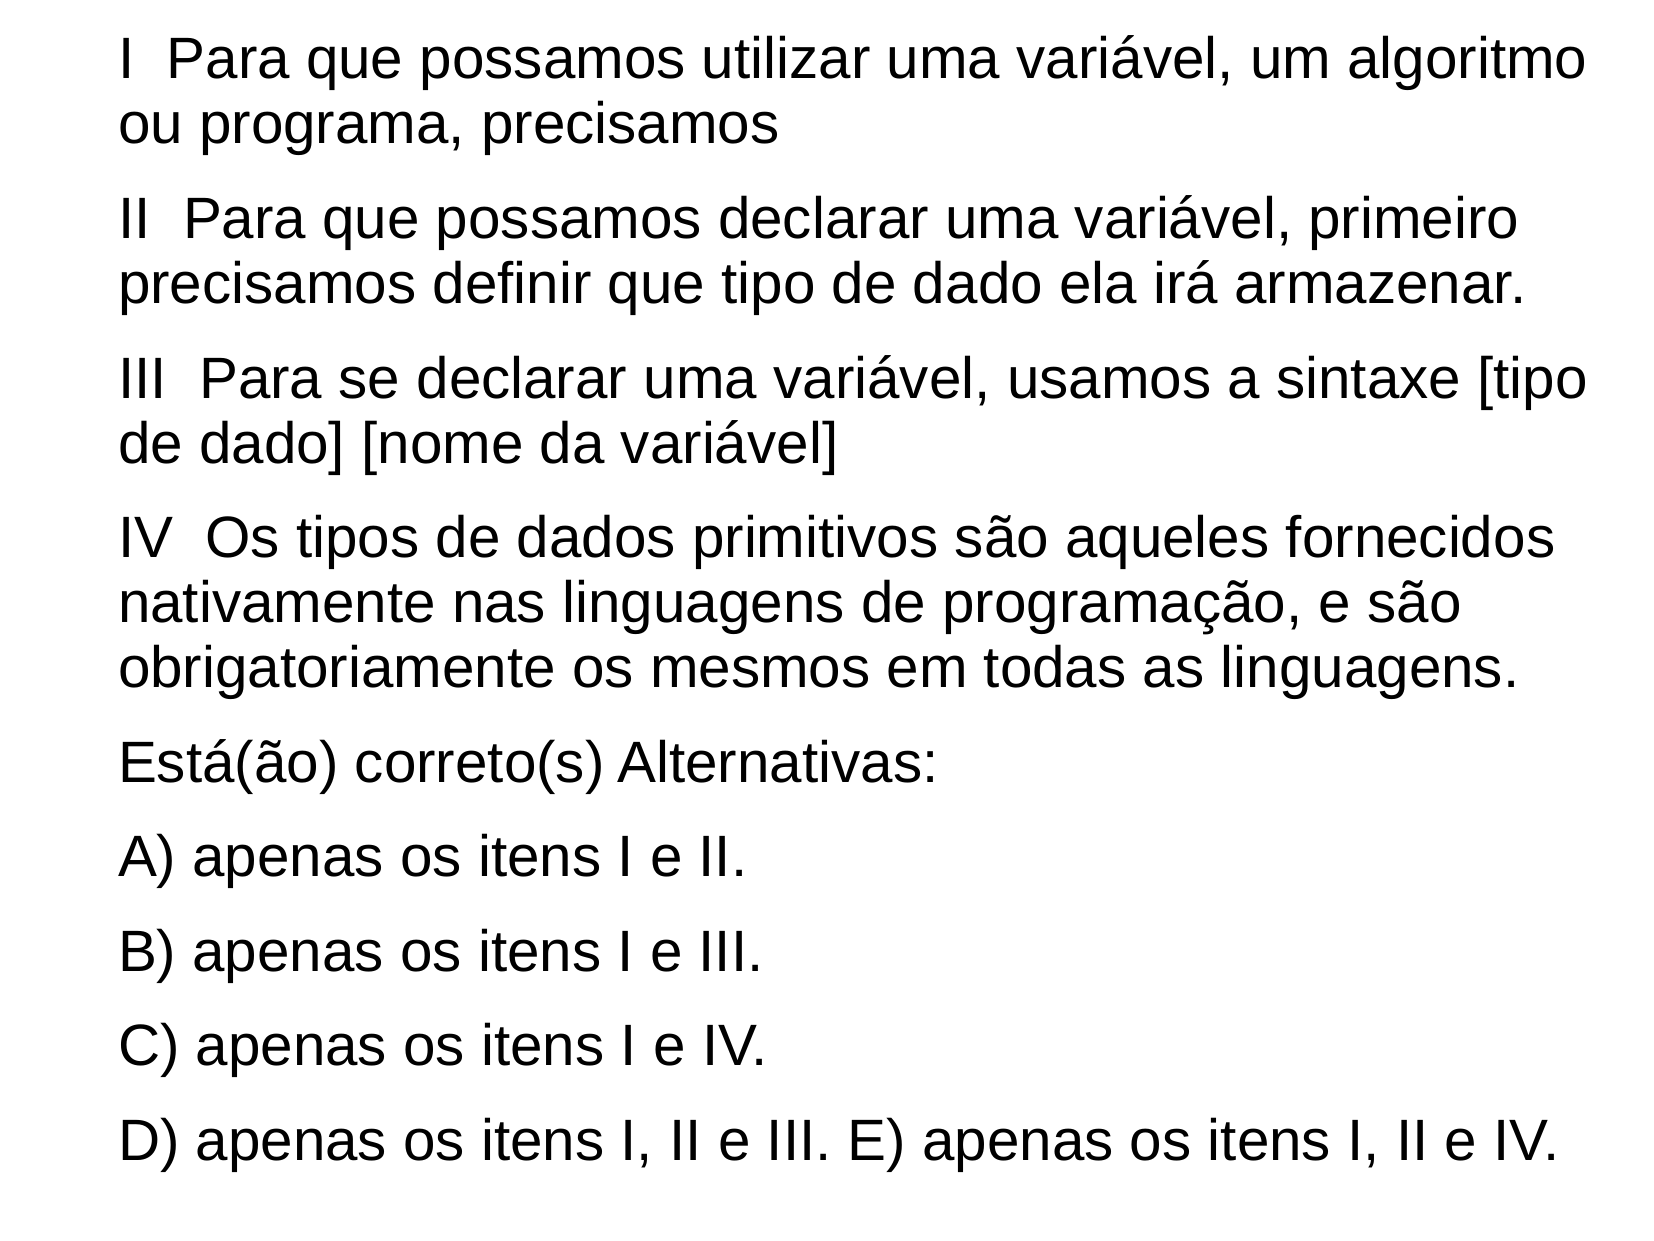

# I ­ Para que possamos utilizar uma variável, um algoritmo ou programa, precisamos
II ­ Para que possamos declarar uma variável, primeiro precisamos definir que tipo de dado ela irá armazenar.
III ­ Para se declarar uma variável, usamos a sintaxe [tipo de dado] [nome da variável]
IV ­ Os tipos de dados primitivos são aqueles fornecidos nativamente nas linguagens de programação, e são obrigatoriamente os mesmos em todas as linguagens.
Está(ão) correto(s) Alternativas:
A) apenas os itens I e II.
B) apenas os itens I e III.
C) apenas os itens I e IV.
D) apenas os itens I, II e III. E) apenas os itens I, II e IV.